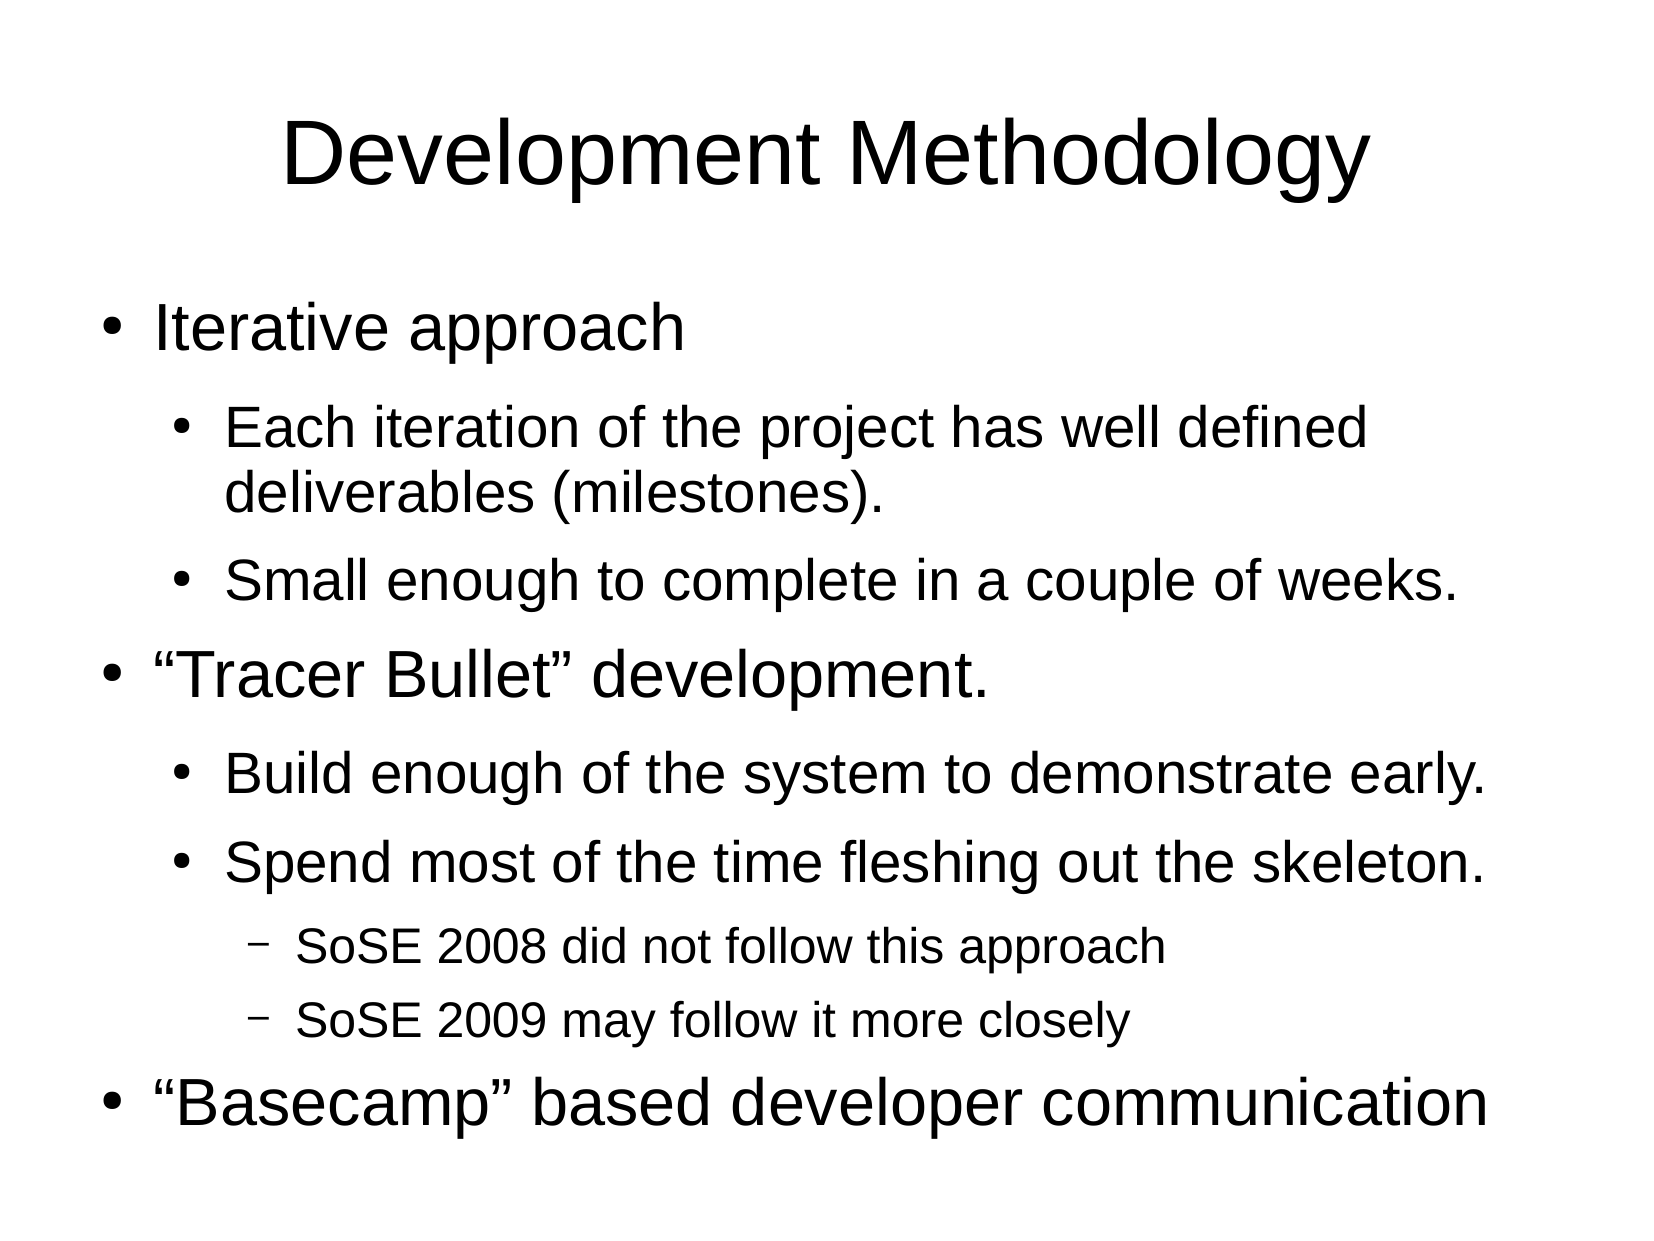

# Development Methodology
Iterative approach
Each iteration of the project has well defined deliverables (milestones).
Small enough to complete in a couple of weeks.
“Tracer Bullet” development.
Build enough of the system to demonstrate early.
Spend most of the time fleshing out the skeleton.
SoSE 2008 did not follow this approach
SoSE 2009 may follow it more closely
“Basecamp” based developer communication